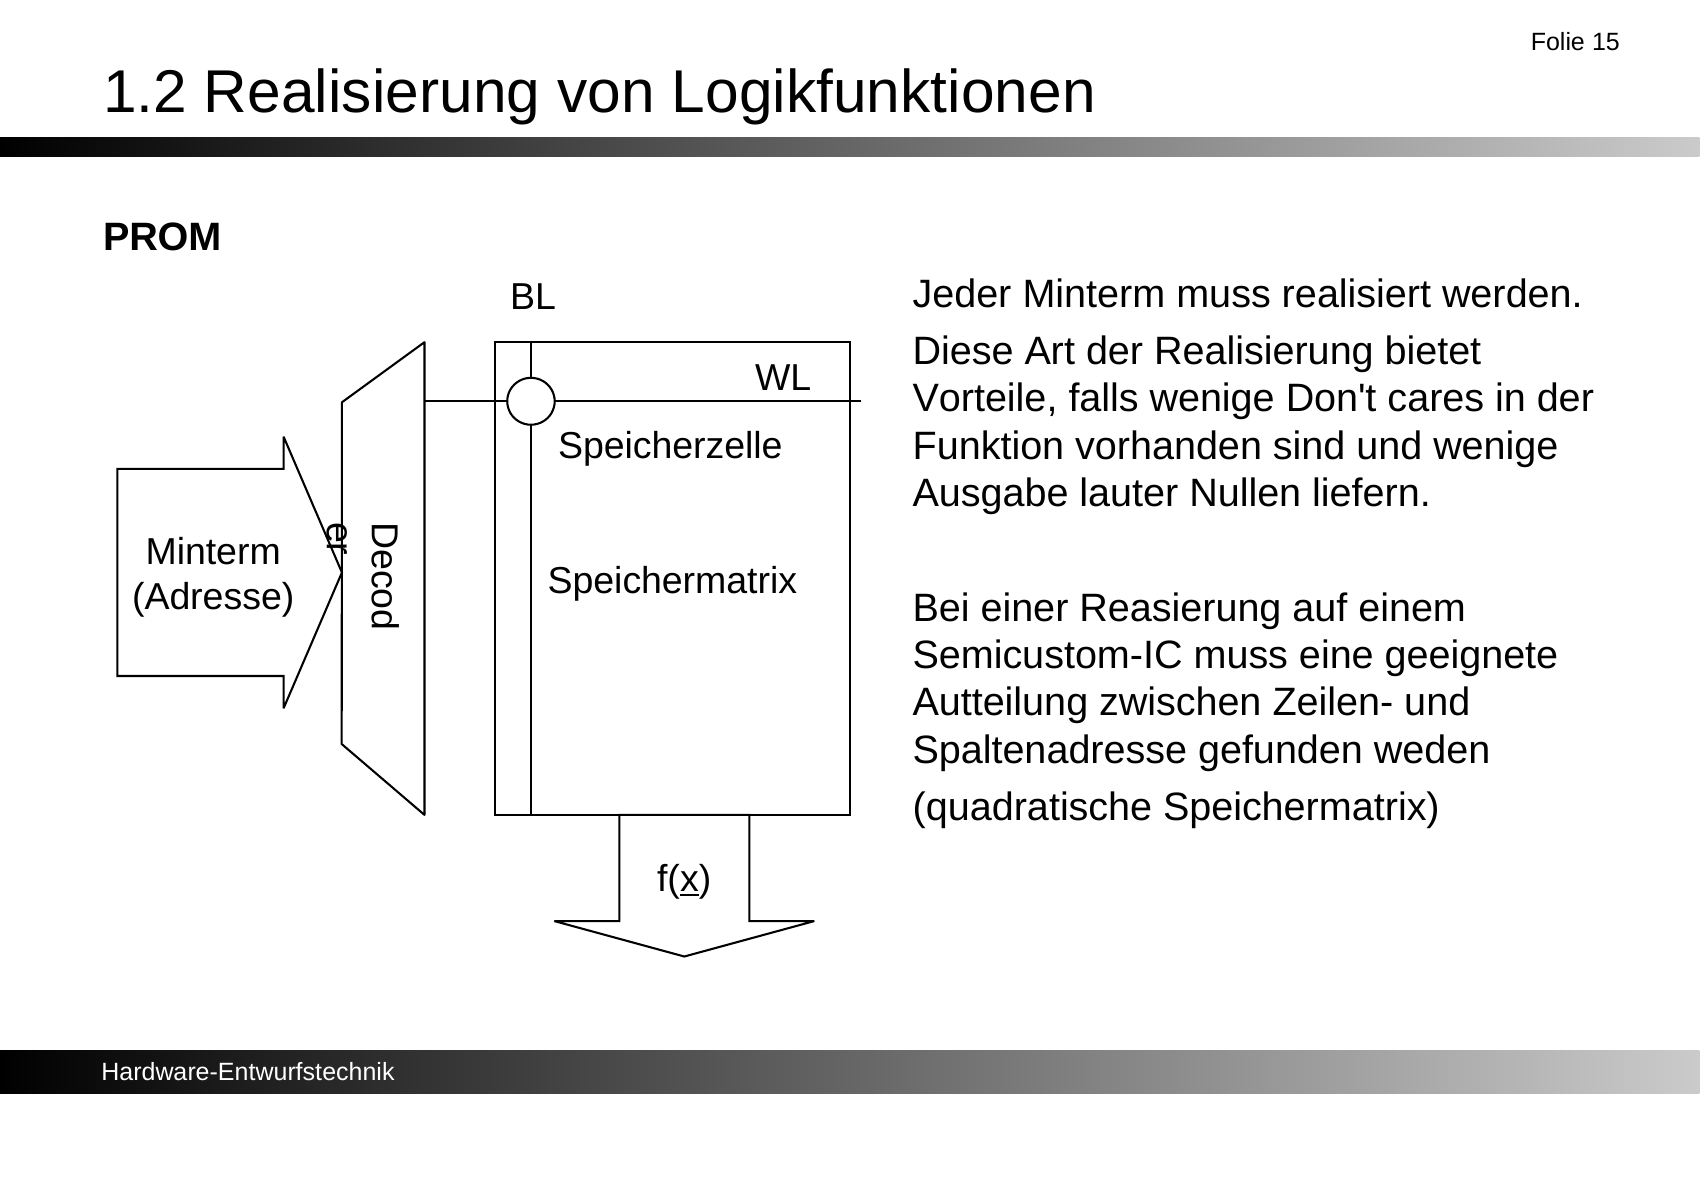

# 1.2 Realisierung von Logikfunktionen
PROM
	Jeder Minterm muss realisiert werden.
	Diese Art der Realisierung bietet Vorteile, falls wenige Don't cares in der Funktion vorhanden sind und wenige Ausgabe lauter Nullen liefern.
	Bei einer Reasierung auf einem Semicustom-IC muss eine geeignete Autteilung zwischen Zeilen- und Spaltenadresse gefunden weden
	(quadratische Speichermatrix)
BL
Speichermatrix
WL
Speicherzelle
Minterm
(Adresse)
Decoder
f(x)